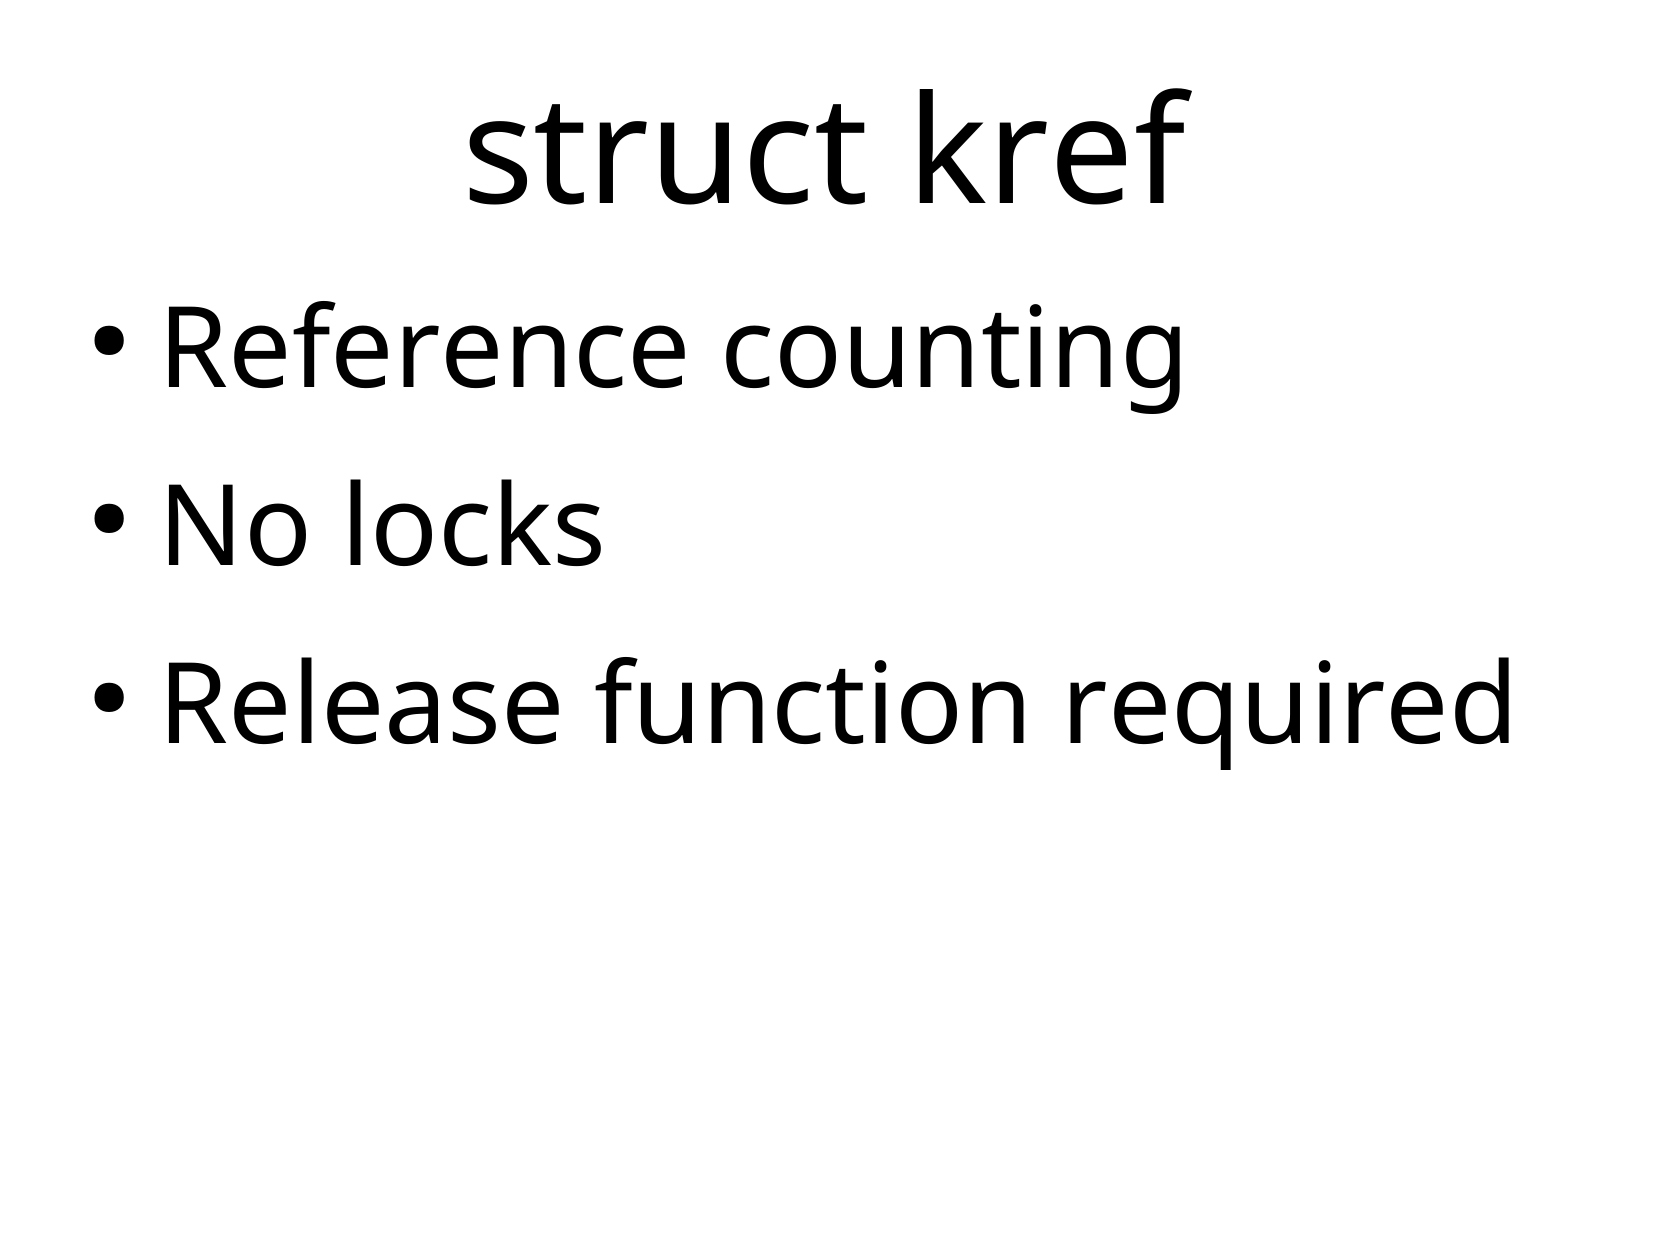

struct kref
 Reference counting
 No locks
 Release function required